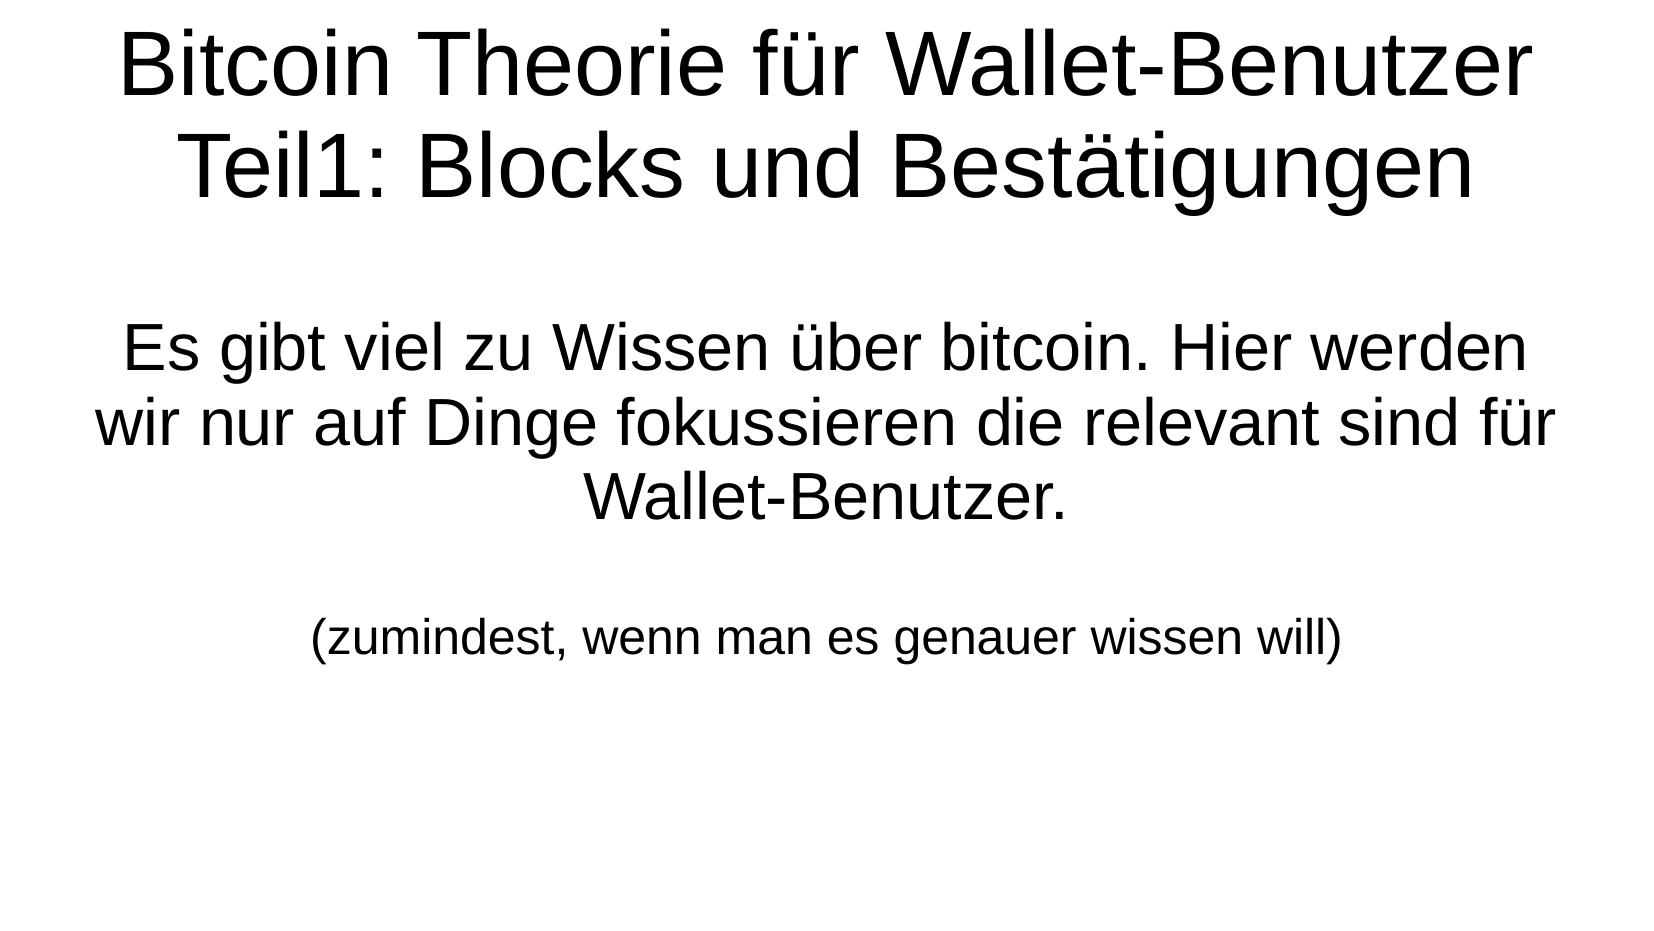

# Bitcoin Theorie für Wallet-Benutzer Teil1: Blocks und Bestätigungen
Es gibt viel zu Wissen über bitcoin. Hier werden wir nur auf Dinge fokussieren die relevant sind für Wallet-Benutzer.
(zumindest, wenn man es genauer wissen will)